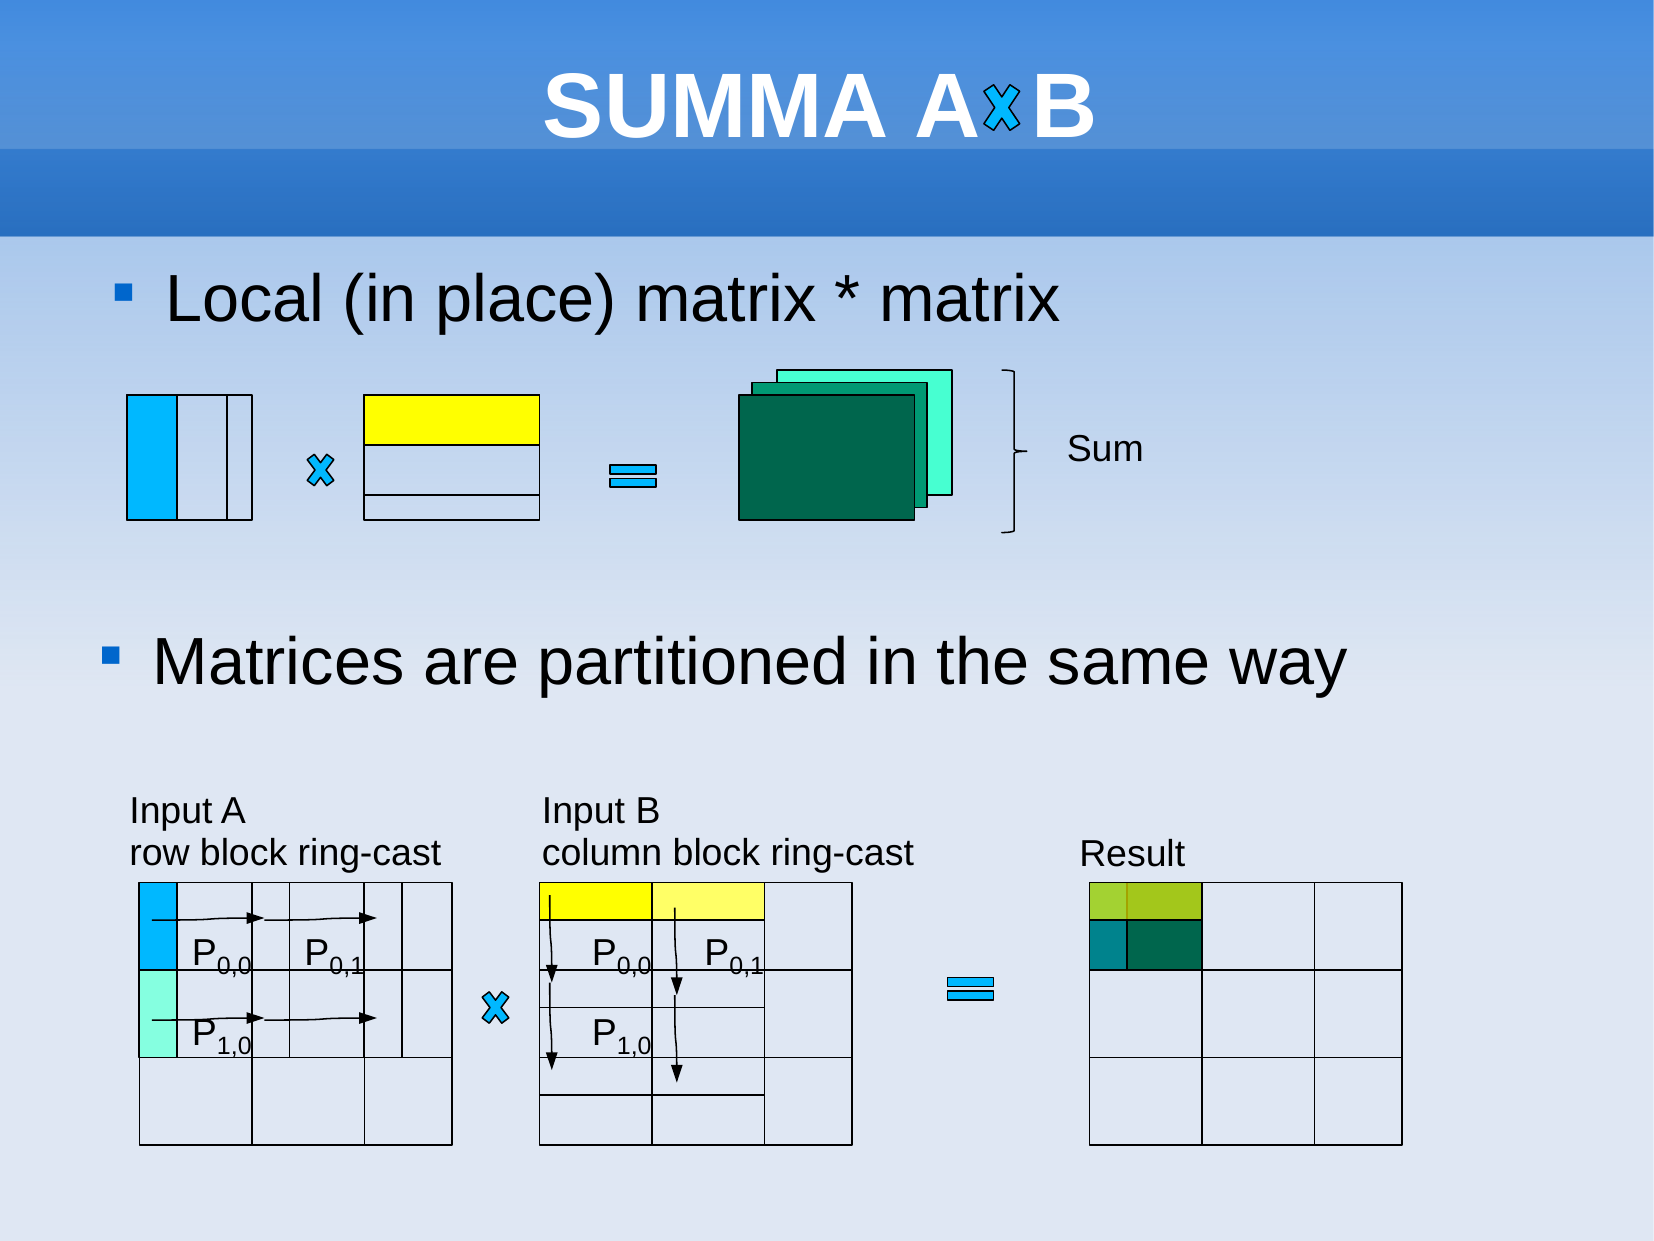

# SUMMA A B
Local (in place) matrix * matrix
Sum
Matrices are partitioned in the same way
Input B
column block ring-cast
Input A
row block ring-cast
Result
P0,0
P0,1
P0,0
P0,1
P1,0
P1,0